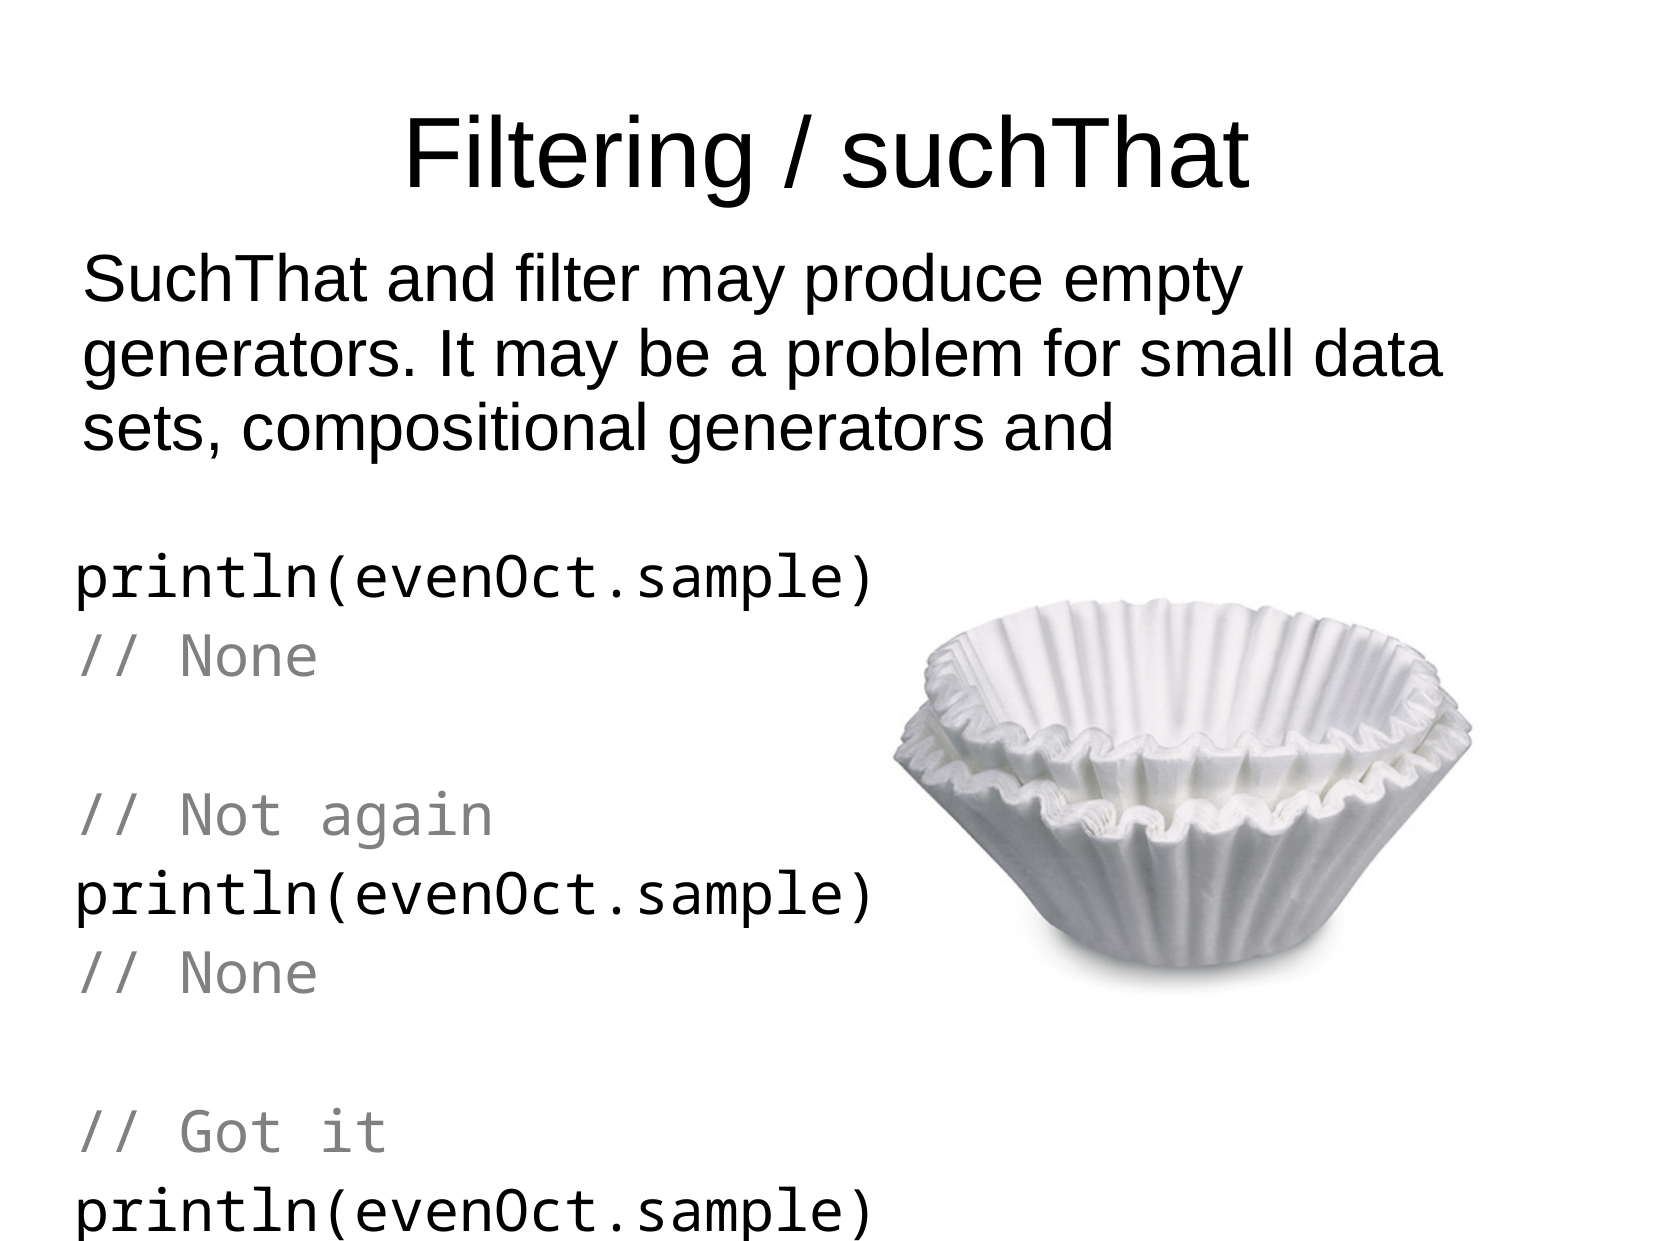

# Filtering / suchThat
SuchThat and filter may produce empty generators. It may be a problem for small data sets, compositional generators and
println(evenOct.sample)
// None
// Not again
println(evenOct.sample)
// None
// Got it
println(evenOct.sample)
// Some(2)